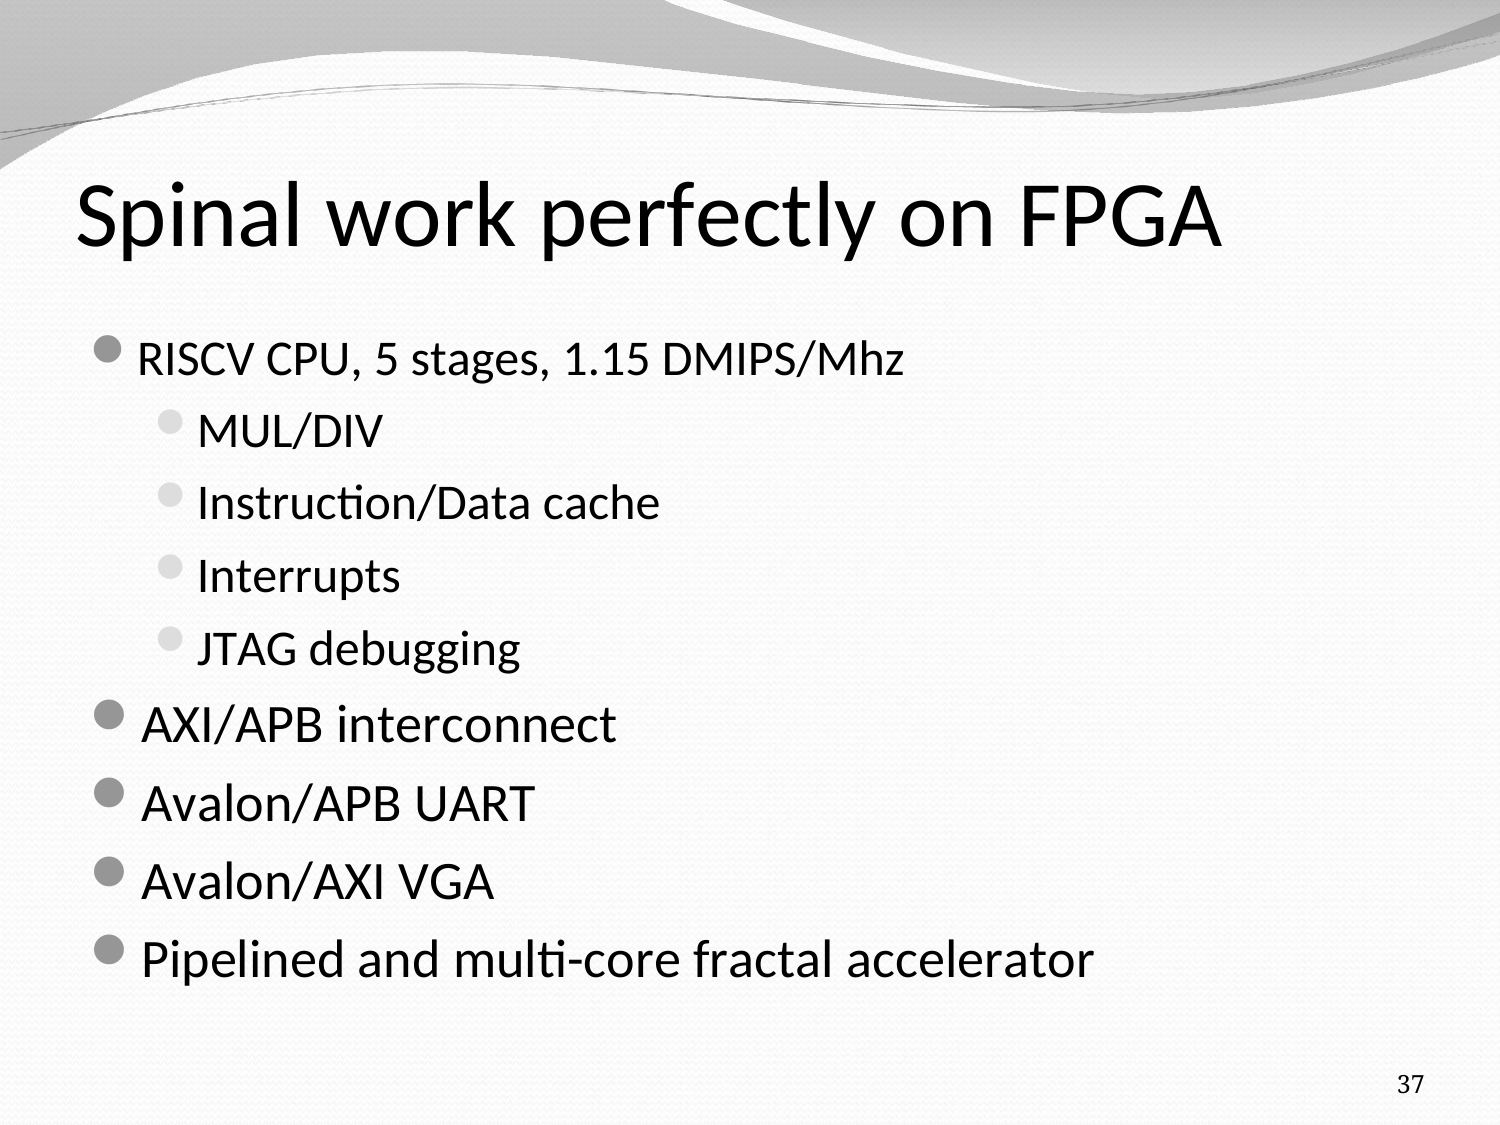

# Spinal work perfectly on FPGA
RISCV CPU, 5 stages, 1.15 DMIPS/Mhz
MUL/DIV
Instruction/Data cache
Interrupts
JTAG debugging
AXI/APB interconnect
Avalon/APB UART
Avalon/AXI VGA
Pipelined and multi-core fractal accelerator